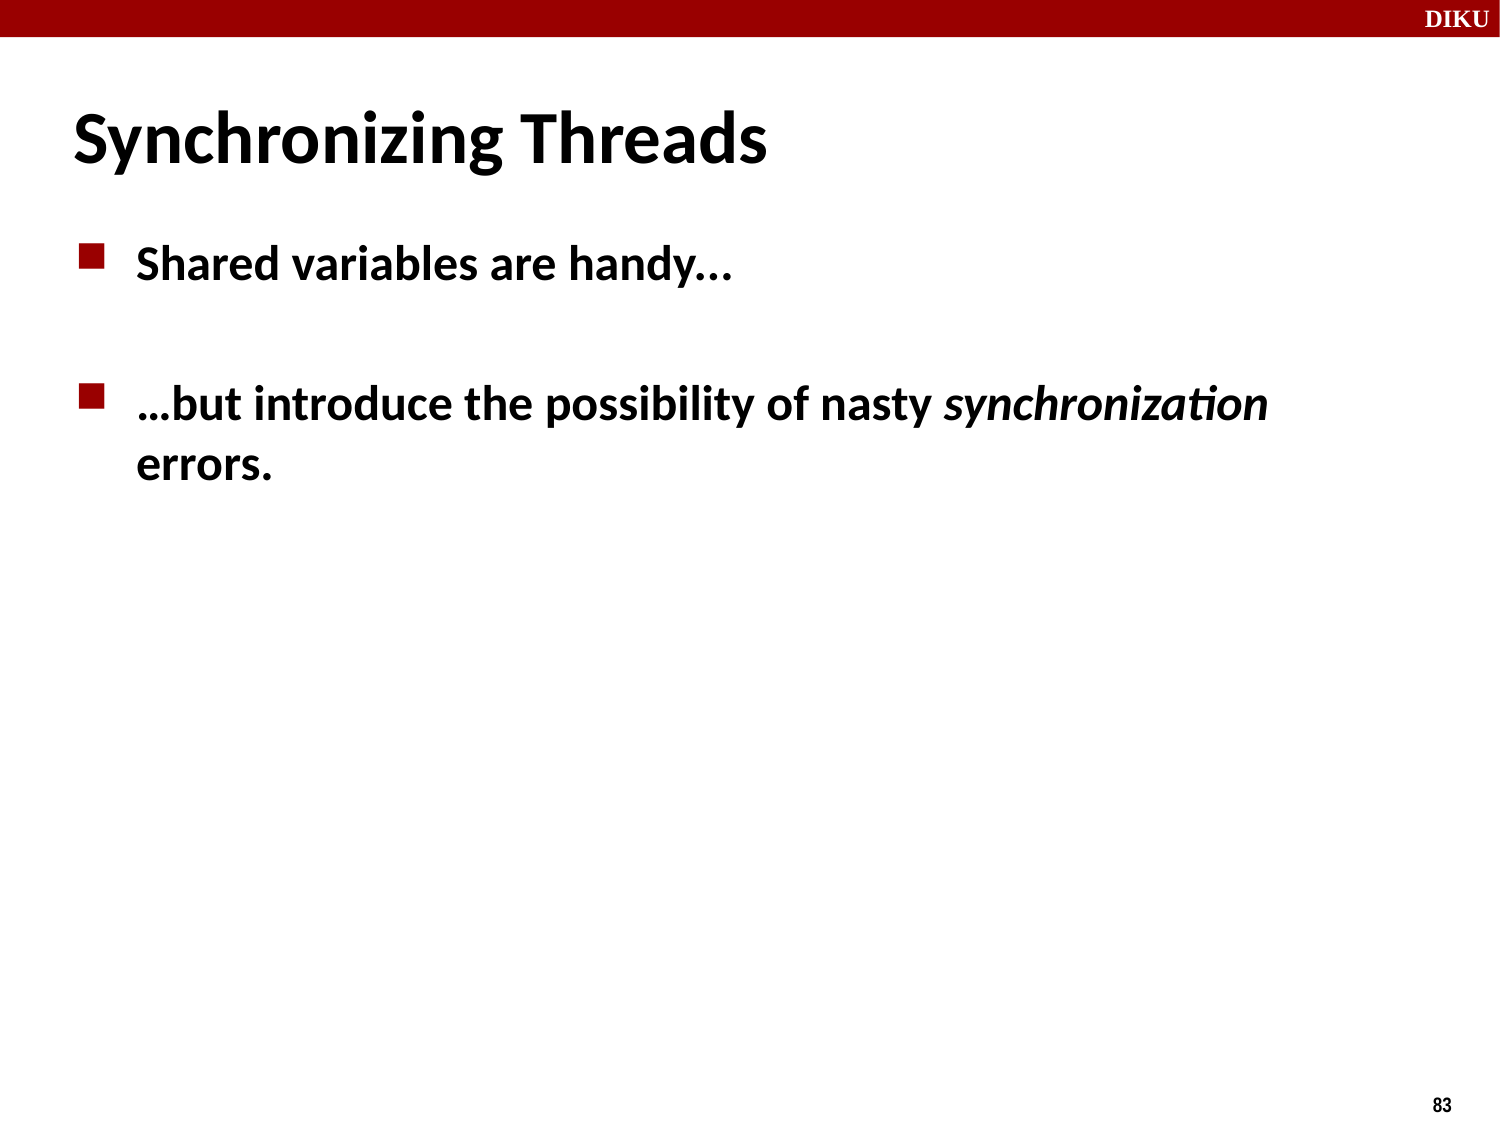

Synchronizing Threads
Shared variables are handy...
…but introduce the possibility of nasty synchronization errors.